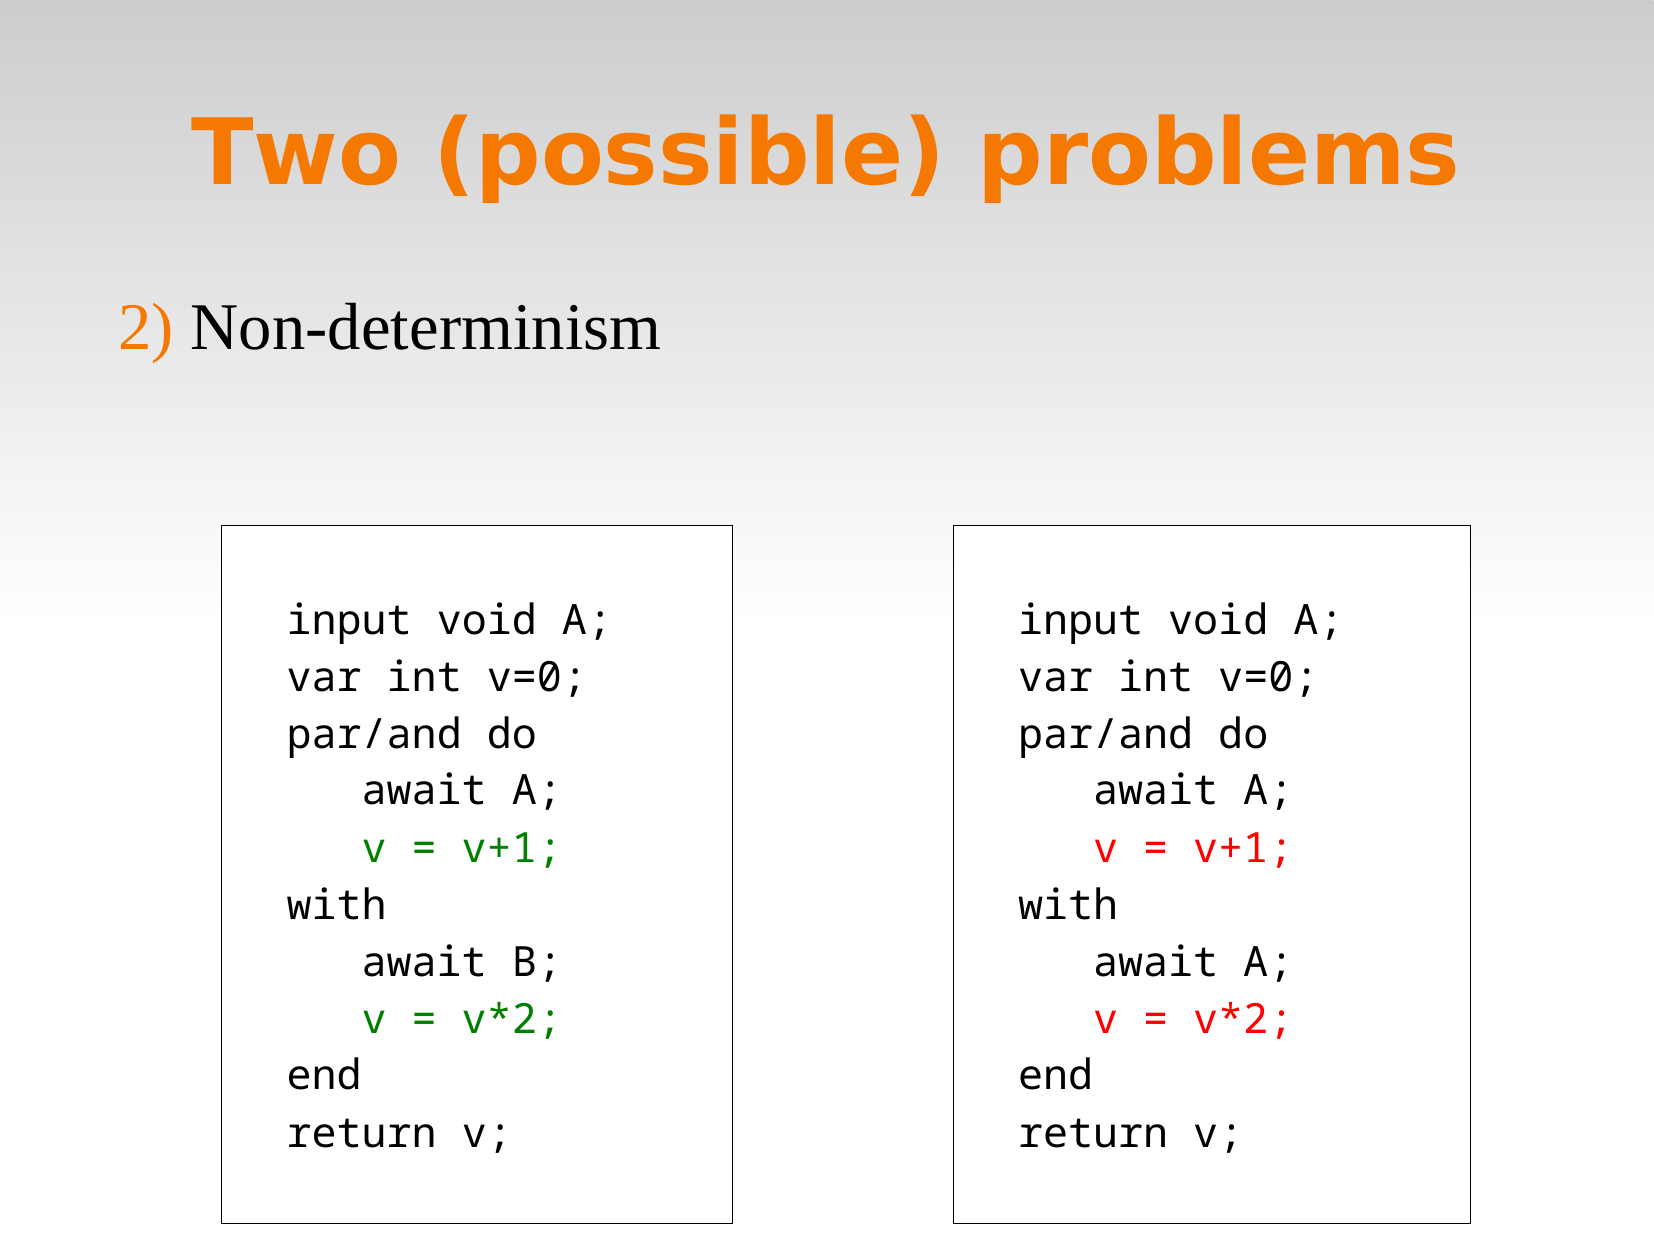

# Two (possible) problems
 Non-determinism
 input void A;
 var int v=0;
 par/and do
 await A;
 v = v+1;
 with
 await B;
 v = v*2;
 end
 return v;
 input void A;
 var int v=0;
 par/and do
 await A;
 v = v+1;
 with
 await A;
 v = v*2;
 end
 return v;